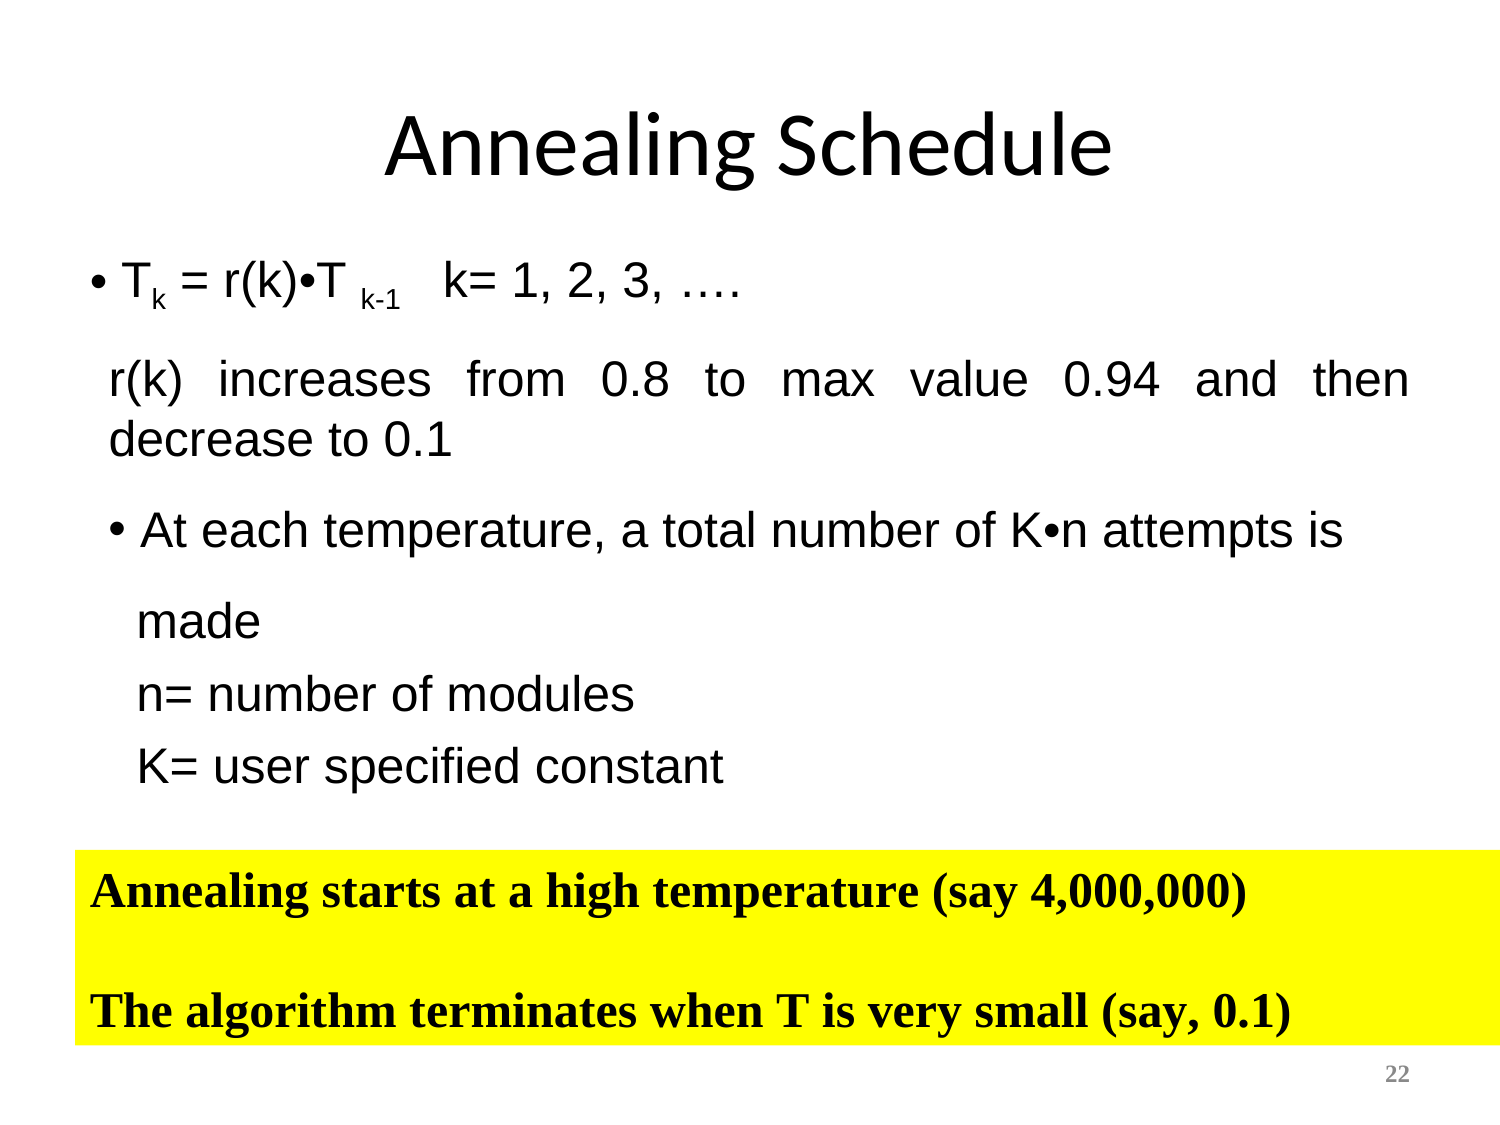

# Annealing Schedule
 Tk = r(k)•T k-1 k= 1, 2, 3, ….
r(k) increases from 0.8 to max value 0.94 and then decrease to 0.1
 At each temperature, a total number of K•n attempts is
 made
 n= number of modules
 K= user specified constant
Annealing starts at a high temperature (say 4,000,000)
The algorithm terminates when T is very small (say, 0.1)